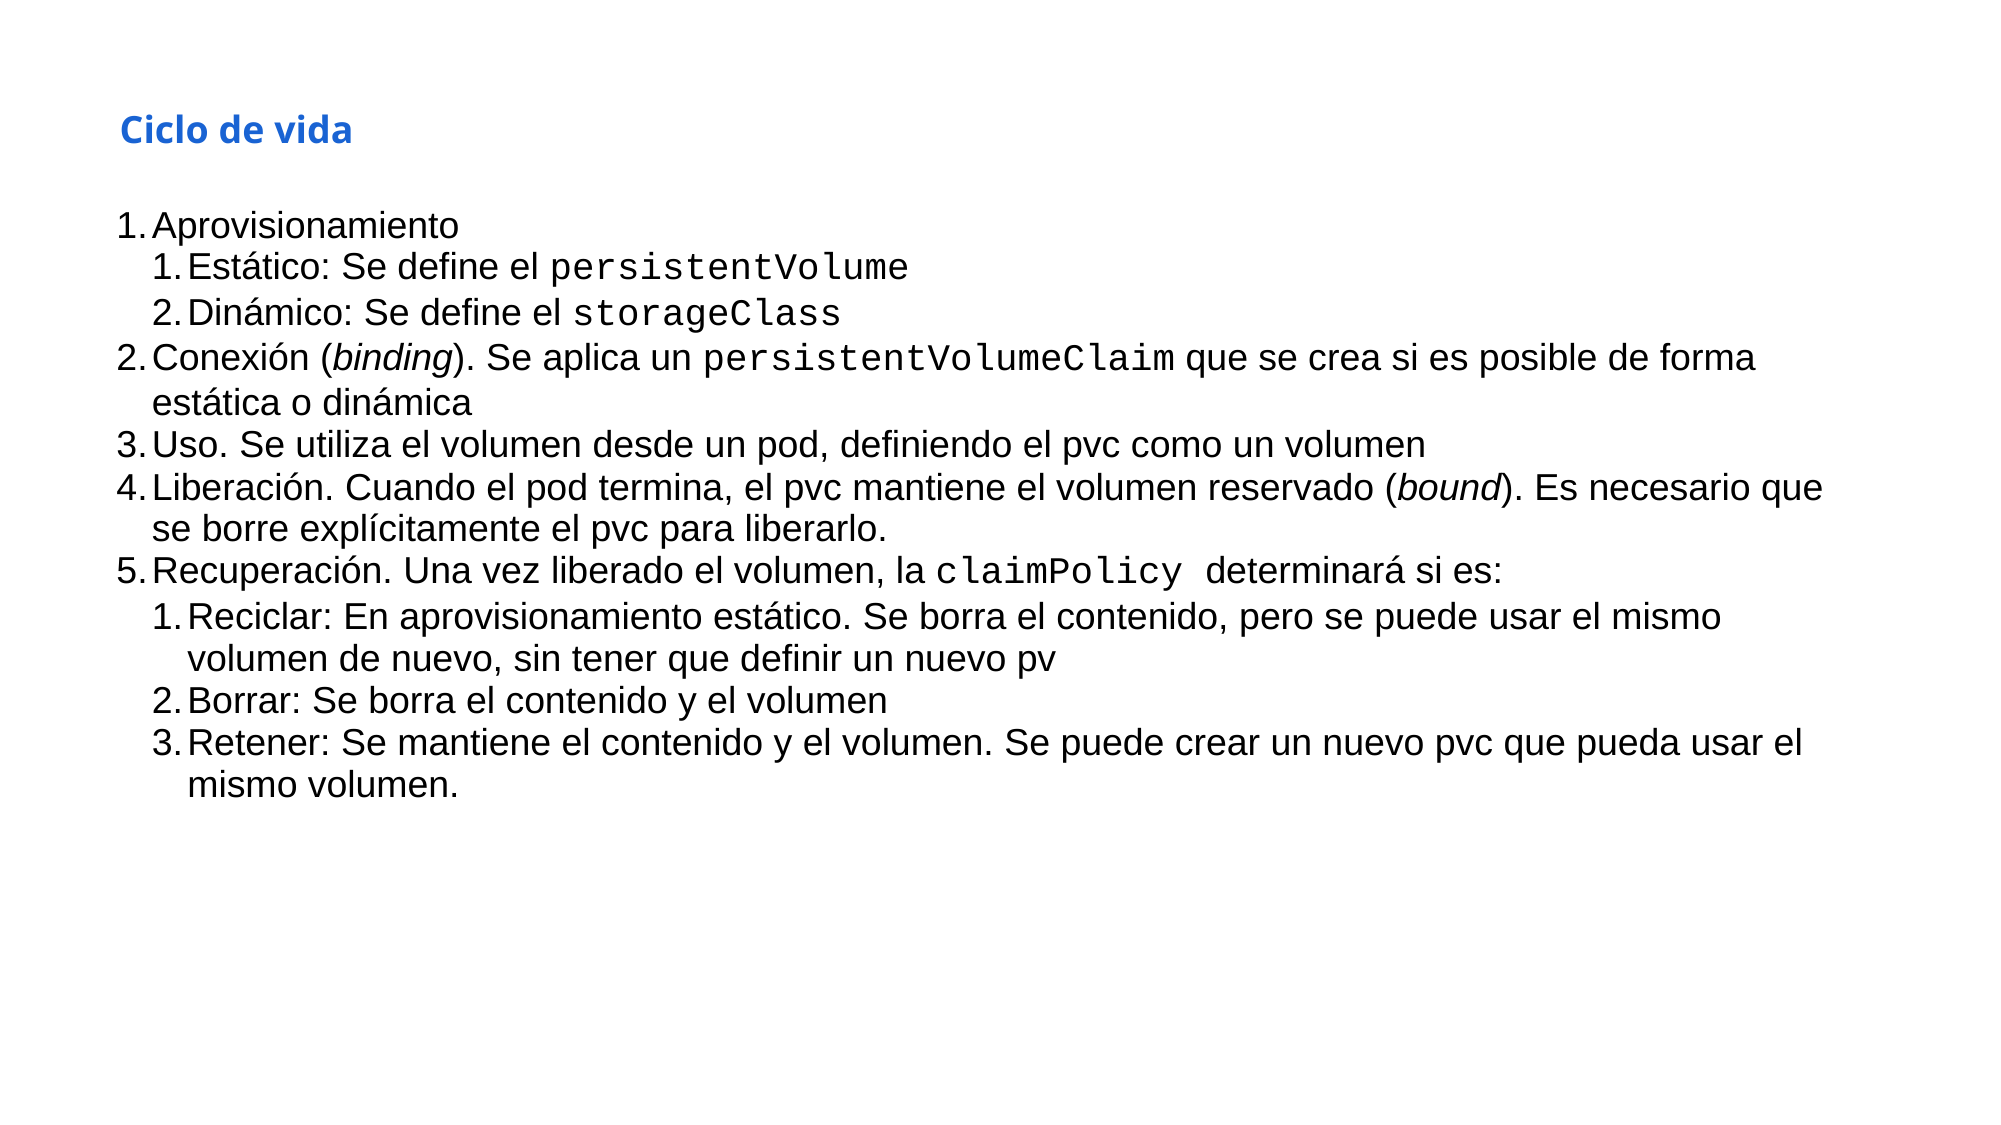

Ciclo de vida
Aprovisionamiento
Estático: Se define el persistentVolume
Dinámico: Se define el storageClass
Conexión (binding). Se aplica un persistentVolumeClaim que se crea si es posible de forma estática o dinámica
Uso. Se utiliza el volumen desde un pod, definiendo el pvc como un volumen
Liberación. Cuando el pod termina, el pvc mantiene el volumen reservado (bound). Es necesario que se borre explícitamente el pvc para liberarlo.
Recuperación. Una vez liberado el volumen, la claimPolicy determinará si es:
Reciclar: En aprovisionamiento estático. Se borra el contenido, pero se puede usar el mismo volumen de nuevo, sin tener que definir un nuevo pv
Borrar: Se borra el contenido y el volumen
Retener: Se mantiene el contenido y el volumen. Se puede crear un nuevo pvc que pueda usar el mismo volumen.